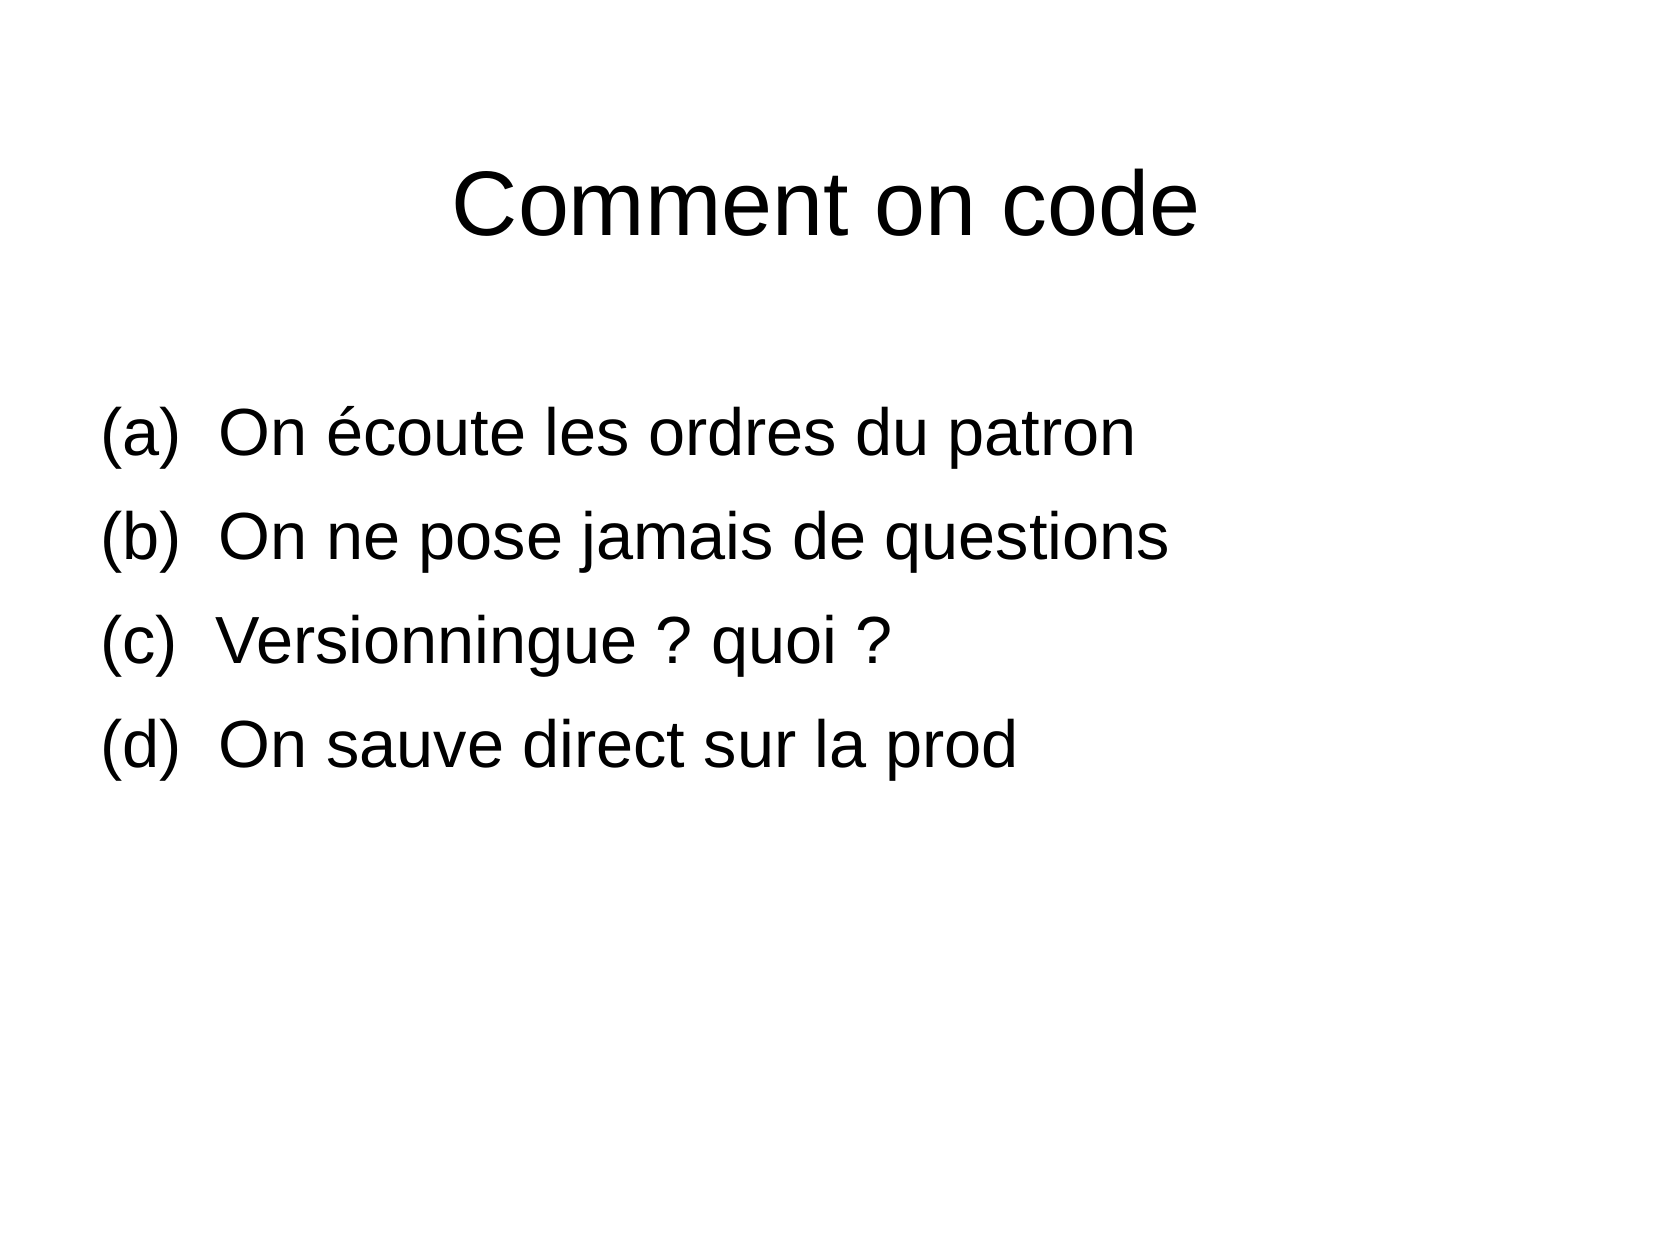

# Comment on code
 On écoute les ordres du patron
 On ne pose jamais de questions
 Versionningue ? quoi ?
 On sauve direct sur la prod